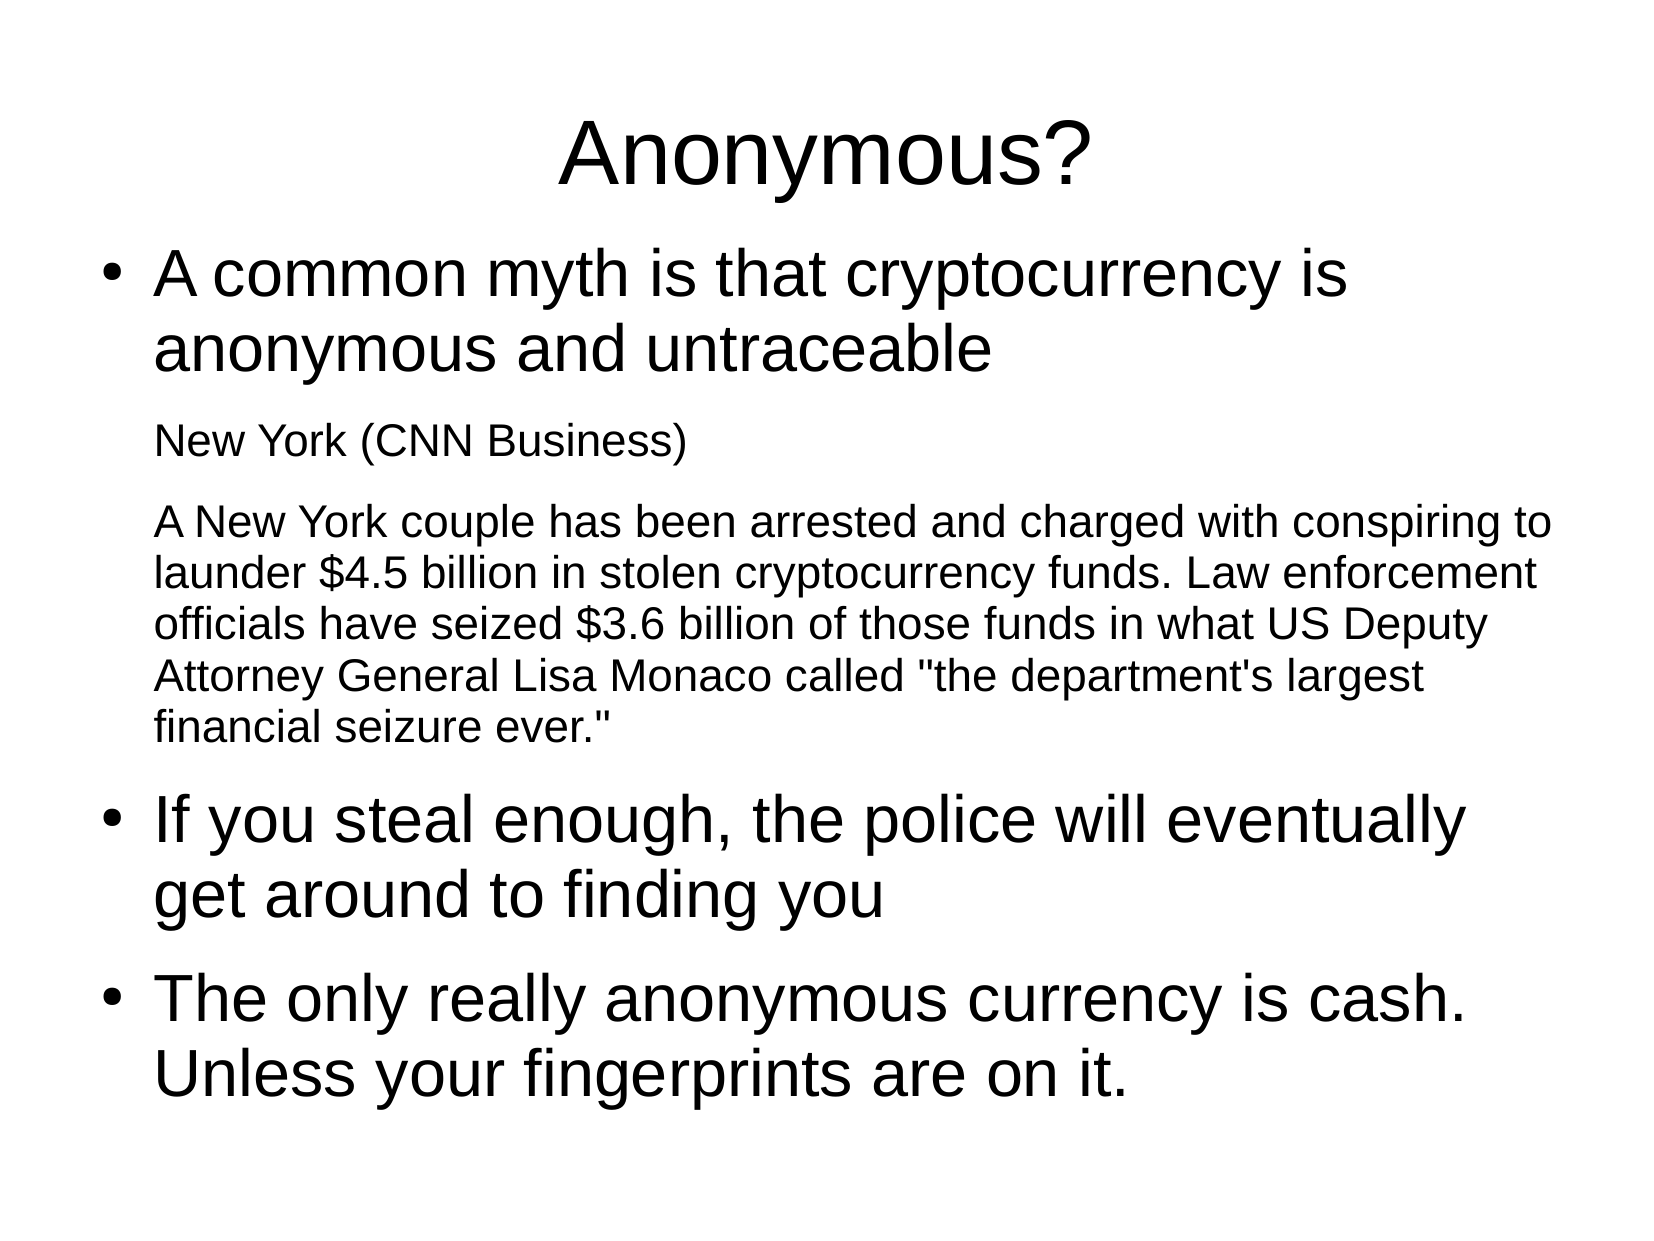

# Anonymous?
A common myth is that cryptocurrency is anonymous and untraceable
New York (CNN Business)
A New York couple has been arrested and charged with conspiring to launder $4.5 billion in stolen cryptocurrency funds. Law enforcement officials have seized $3.6 billion of those funds in what US Deputy Attorney General Lisa Monaco called "the department's largest financial seizure ever."
If you steal enough, the police will eventually get around to finding you
The only really anonymous currency is cash. Unless your fingerprints are on it.